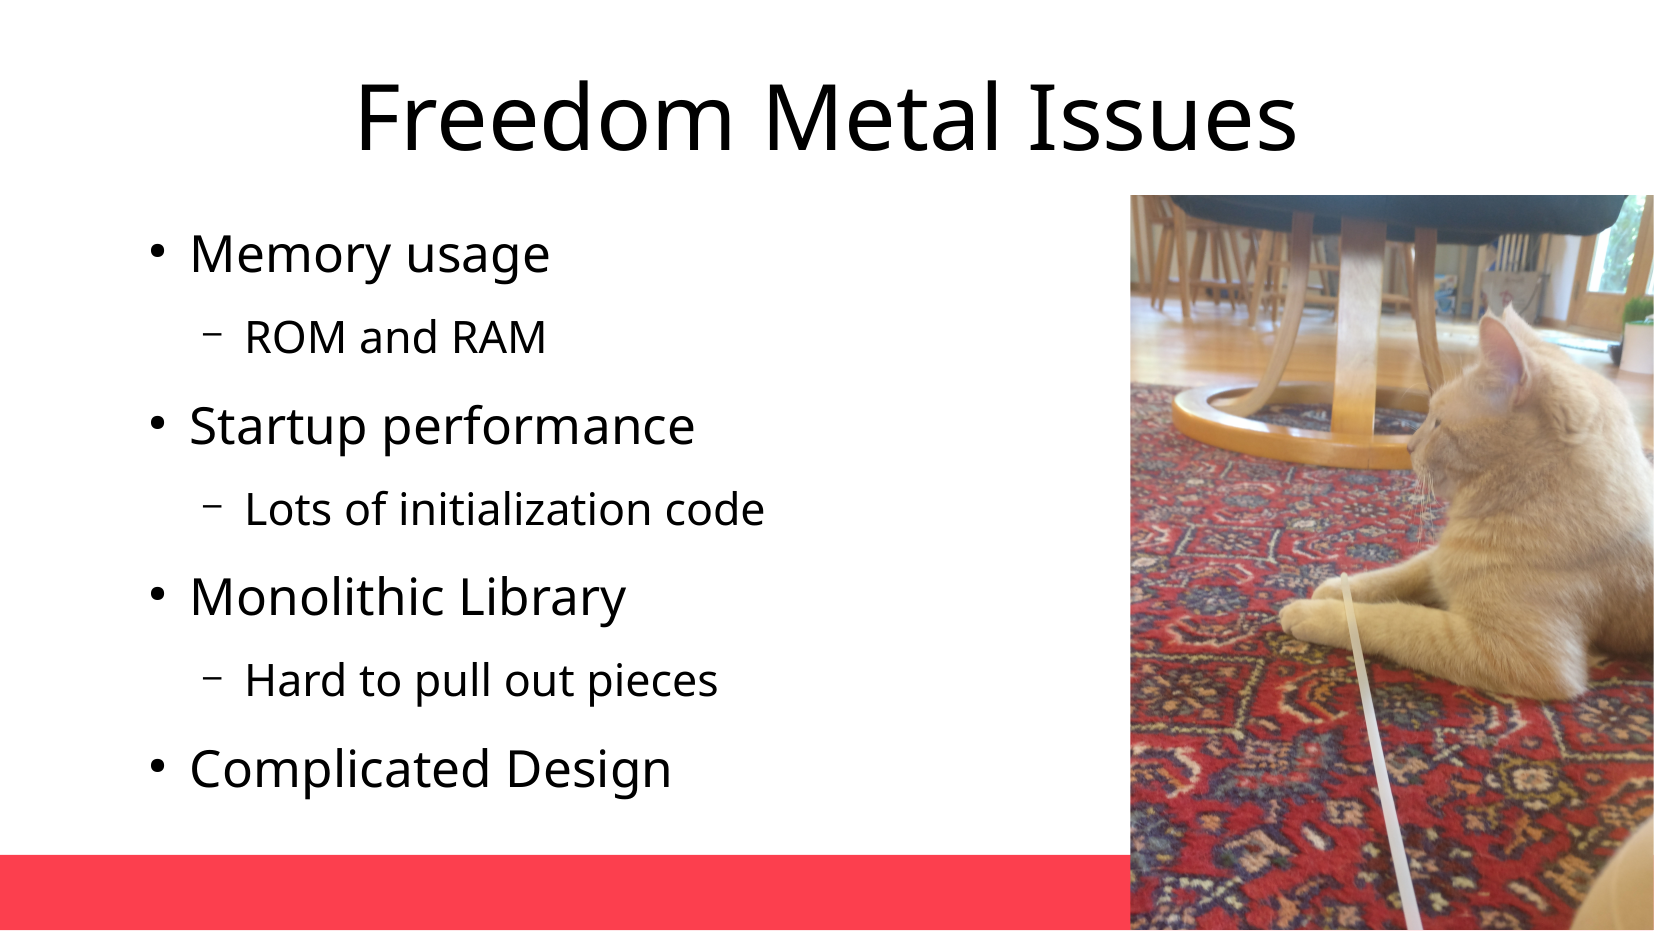

# Freedom Metal Issues
Memory usage
ROM and RAM
Startup performance
Lots of initialization code
Monolithic Library
Hard to pull out pieces
Complicated Design